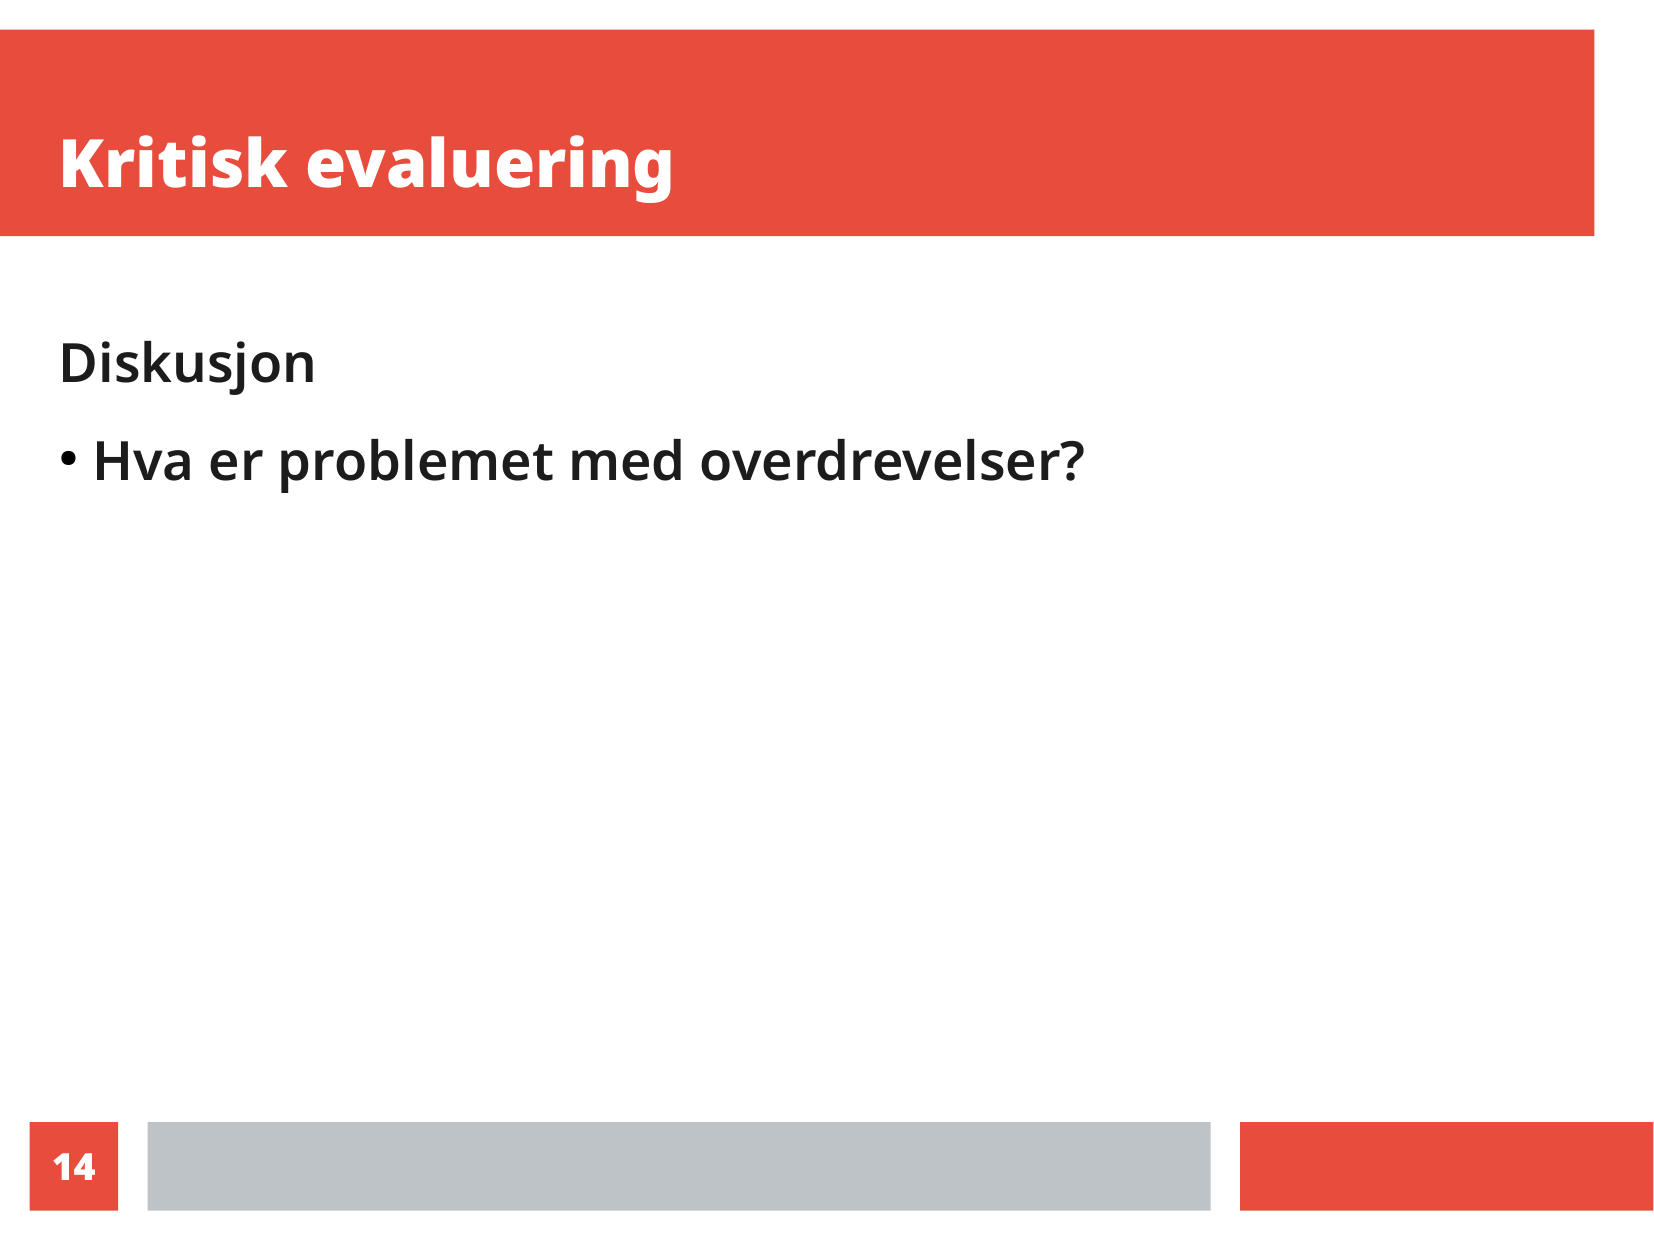

# Kritisk evaluering
Diskusjon
 Hva er problemet med overdrevelser?
14